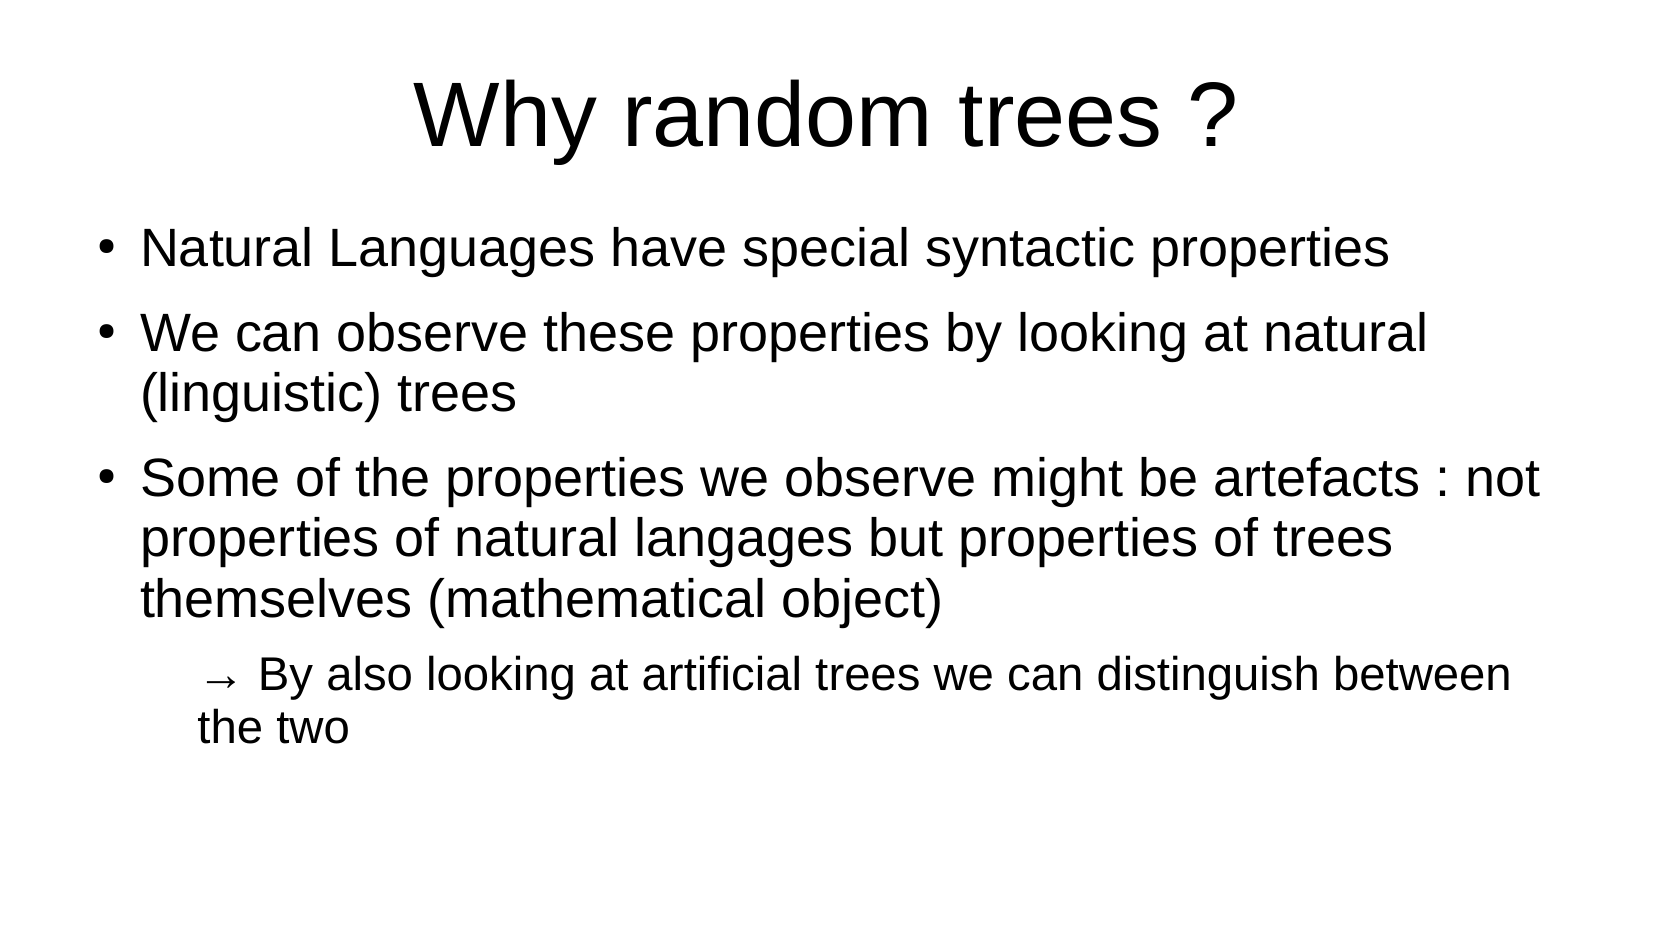

# Why random trees ?
Natural Languages have special syntactic properties
We can observe these properties by looking at natural (linguistic) trees
Some of the properties we observe might be artefacts : not properties of natural langages but properties of trees themselves (mathematical object)
→ By also looking at artificial trees we can distinguish between the two